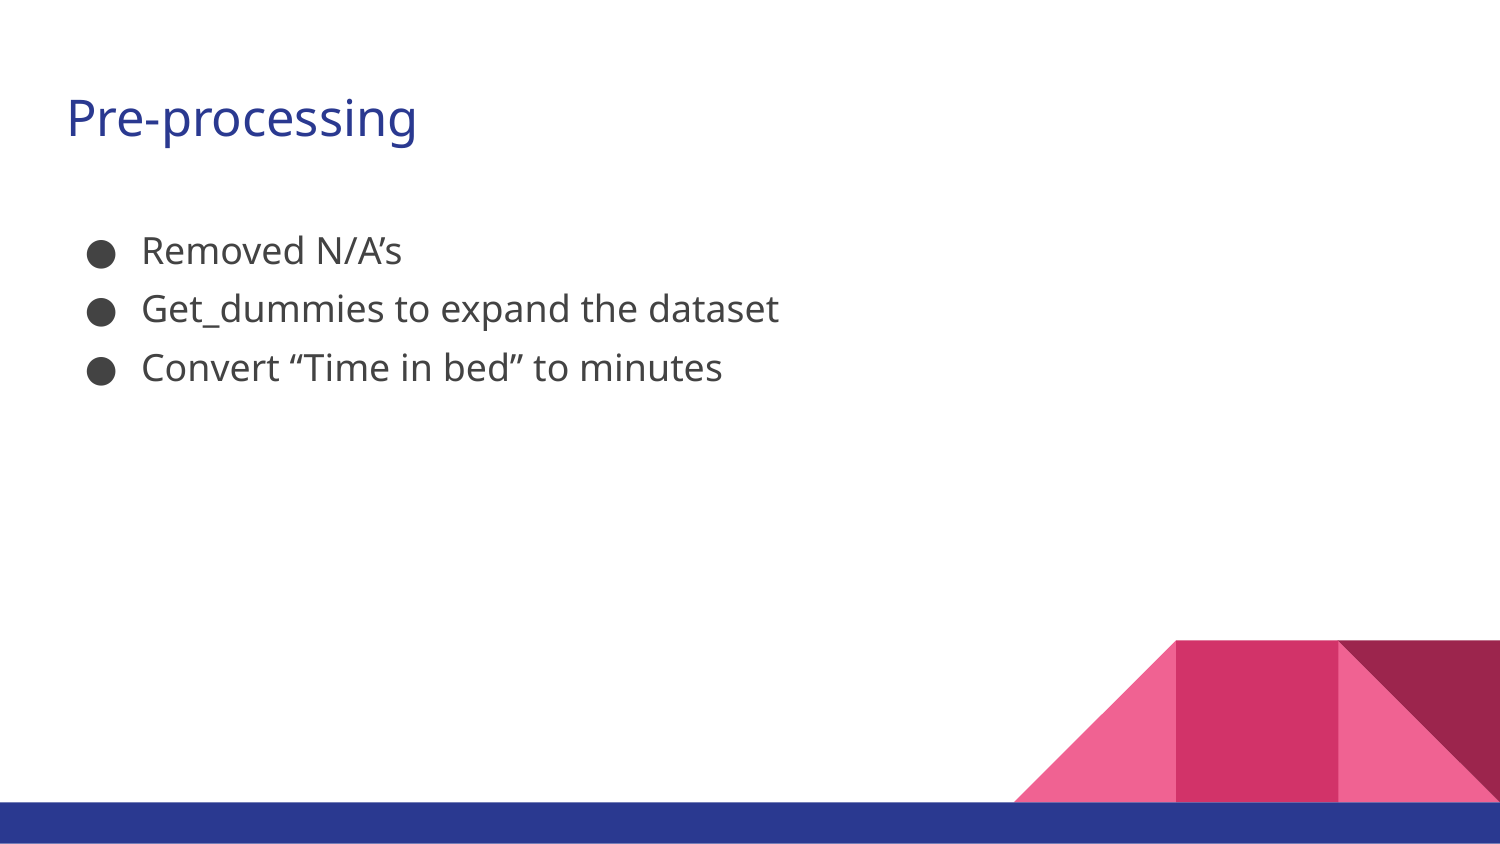

# Pre-processing
Removed N/A’s
Get_dummies to expand the dataset
Convert “Time in bed” to minutes